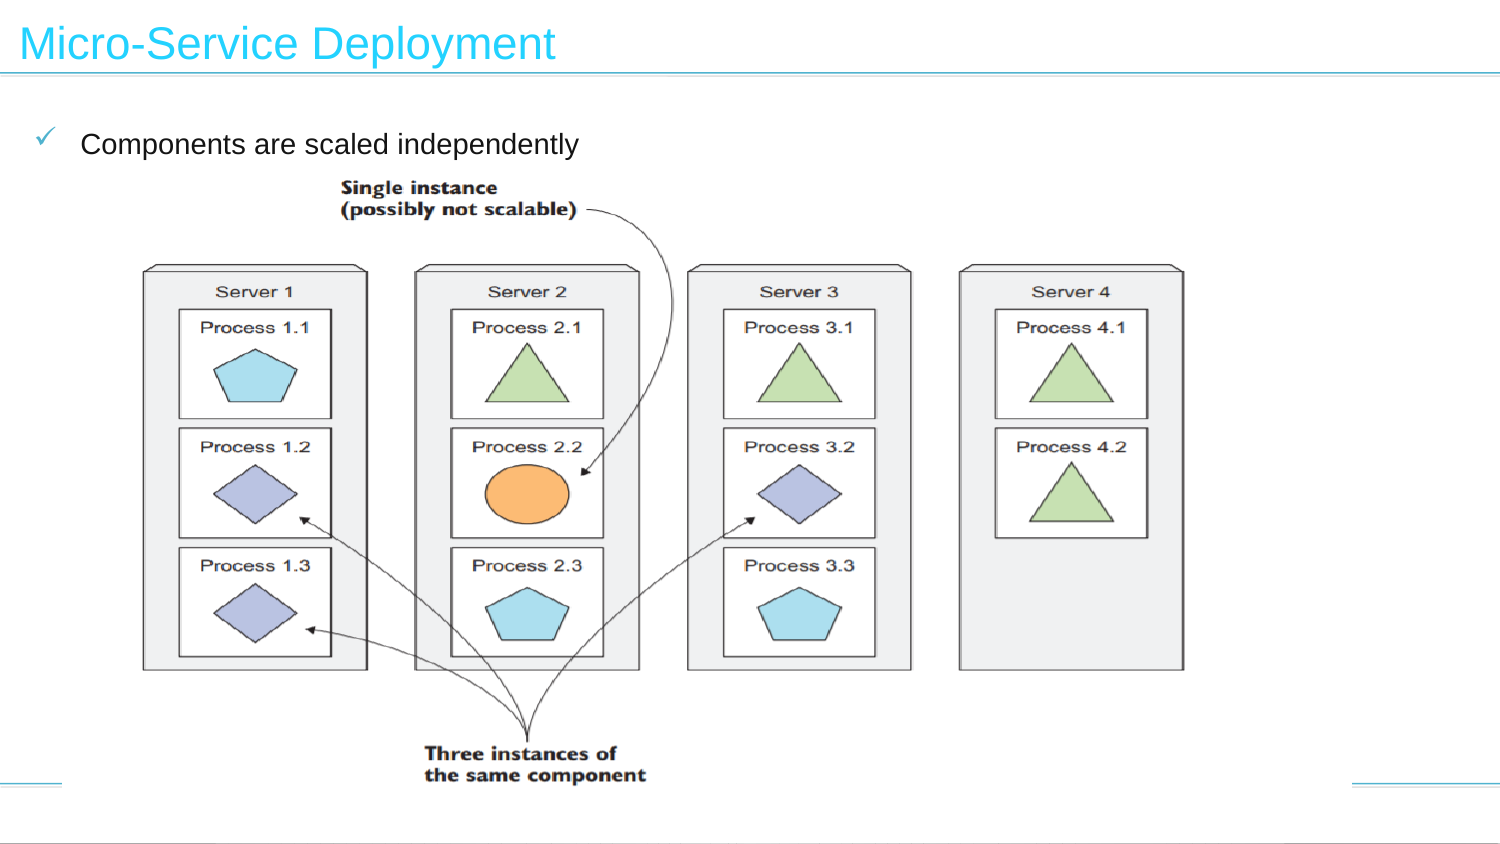

Micro-Service Deployment
# Components are scaled independently